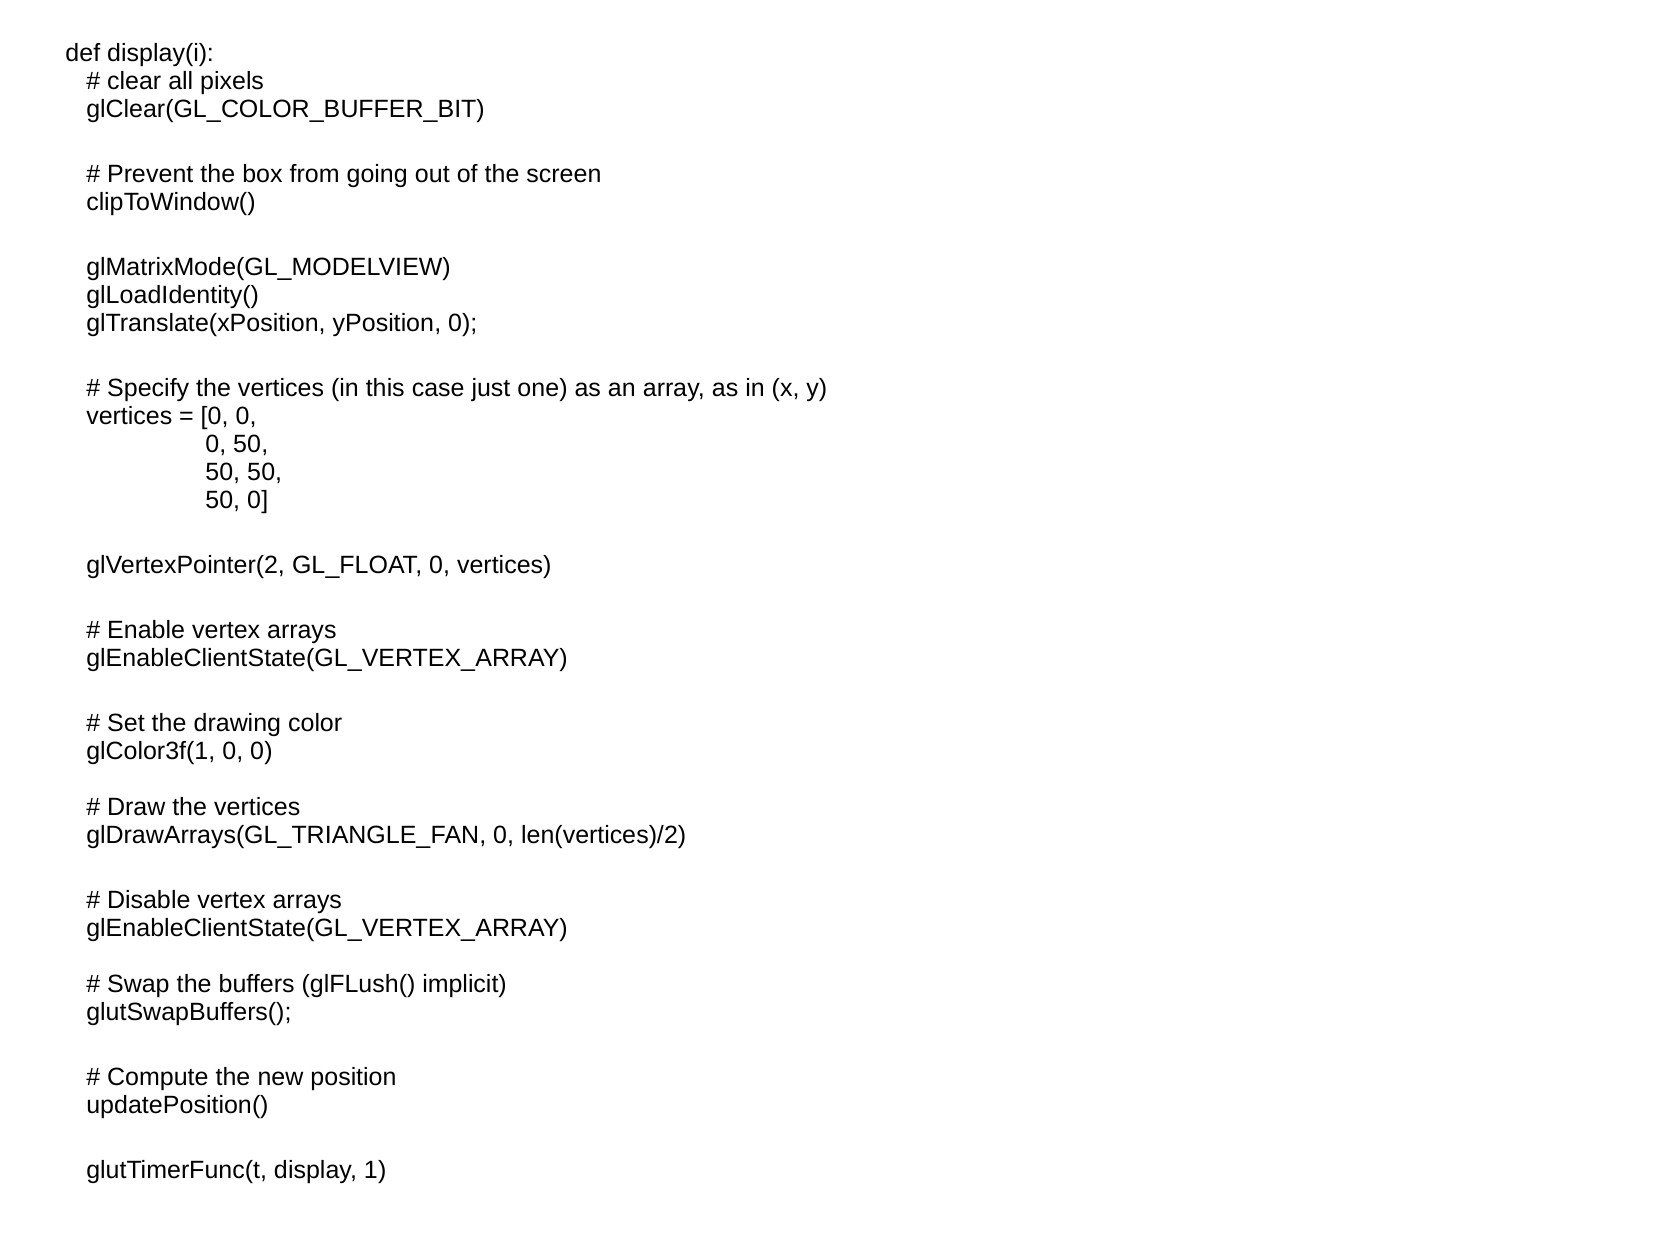

# def display(i):
 # clear all pixels
 glClear(GL_COLOR_BUFFER_BIT)
 # Prevent the box from going out of the screen
 clipToWindow()
 glMatrixMode(GL_MODELVIEW)
 glLoadIdentity()
 glTranslate(xPosition, yPosition, 0);
 # Specify the vertices (in this case just one) as an array, as in (x, y)
 vertices = [0, 0,
 0, 50,
 50, 50,
 50, 0]
 glVertexPointer(2, GL_FLOAT, 0, vertices)
 # Enable vertex arrays
 glEnableClientState(GL_VERTEX_ARRAY)
 # Set the drawing color
 glColor3f(1, 0, 0)
 # Draw the vertices
 glDrawArrays(GL_TRIANGLE_FAN, 0, len(vertices)/2)
 # Disable vertex arrays
 glEnableClientState(GL_VERTEX_ARRAY)
 # Swap the buffers (glFLush() implicit)
 glutSwapBuffers();
 # Compute the new position
 updatePosition()
 glutTimerFunc(t, display, 1)